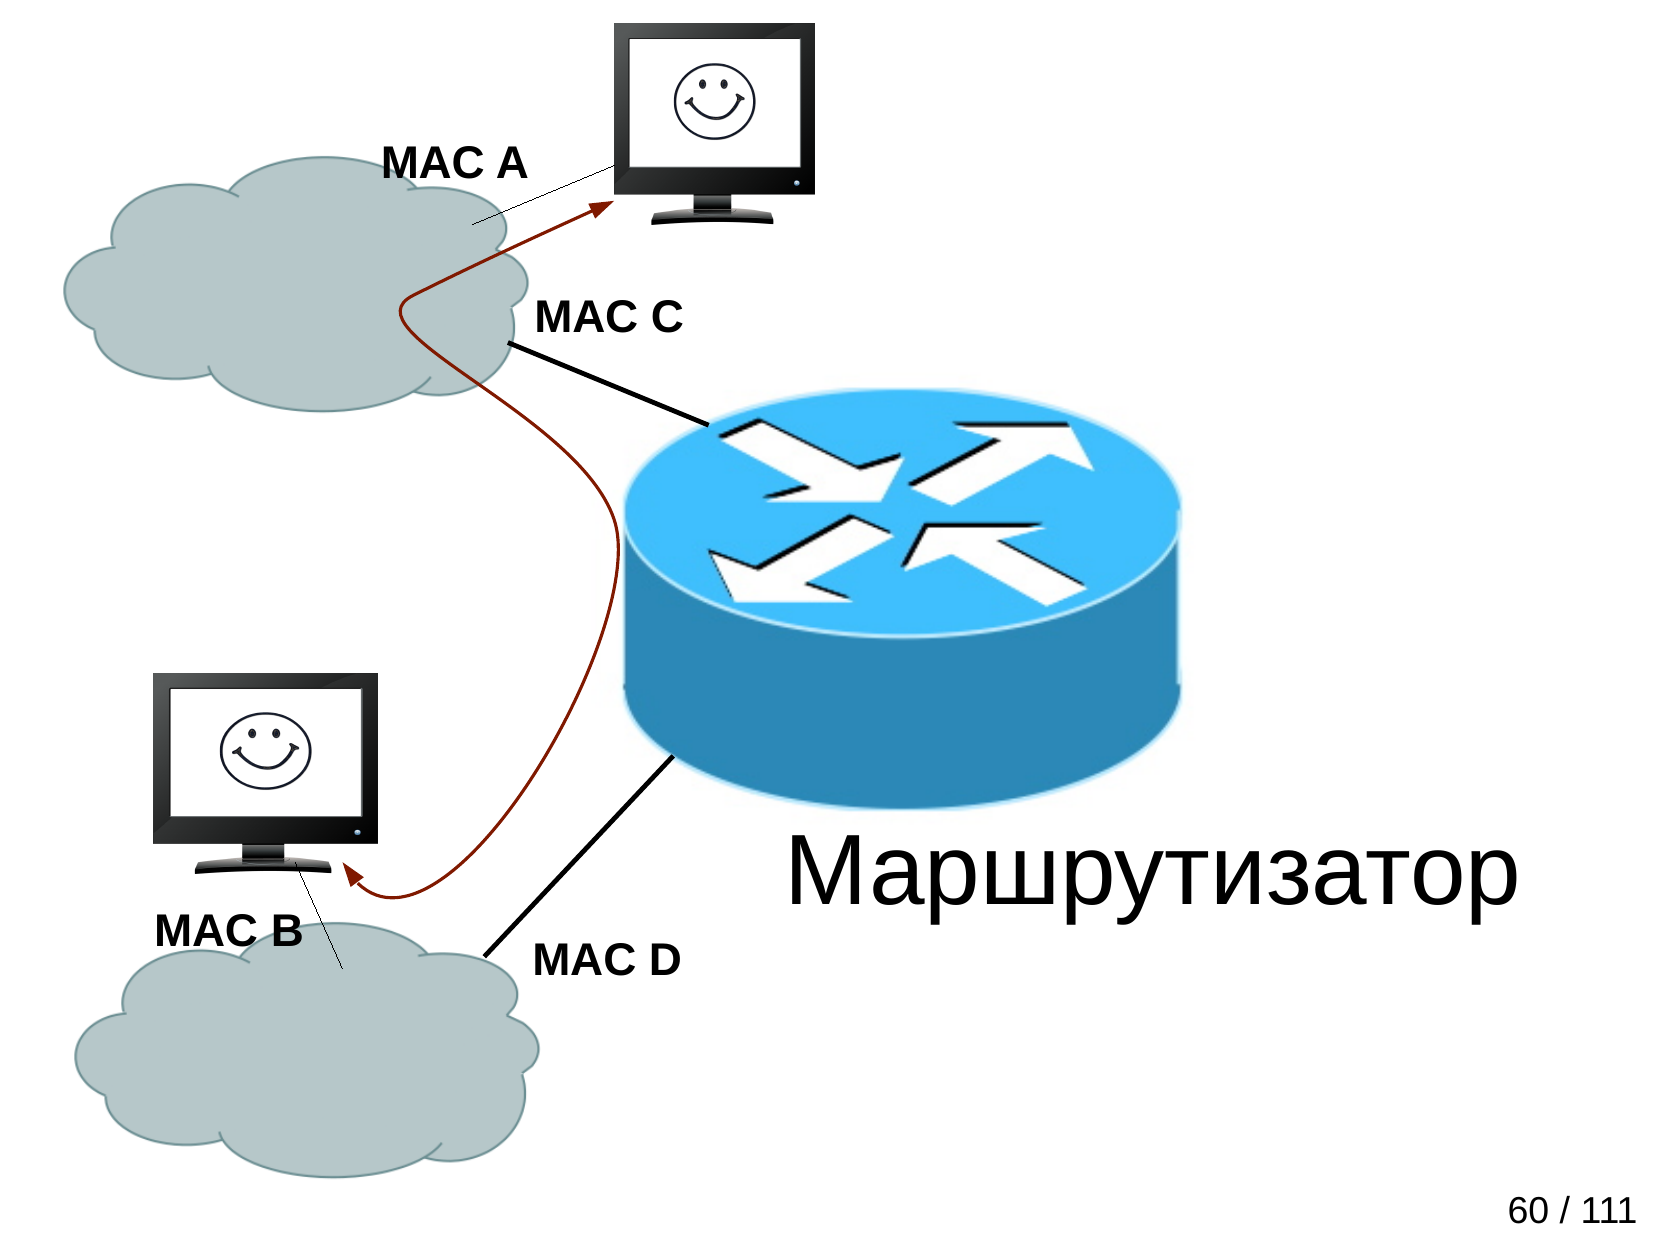

MAC A
MAC C
Маршрутизатор
MAC B
MAC D